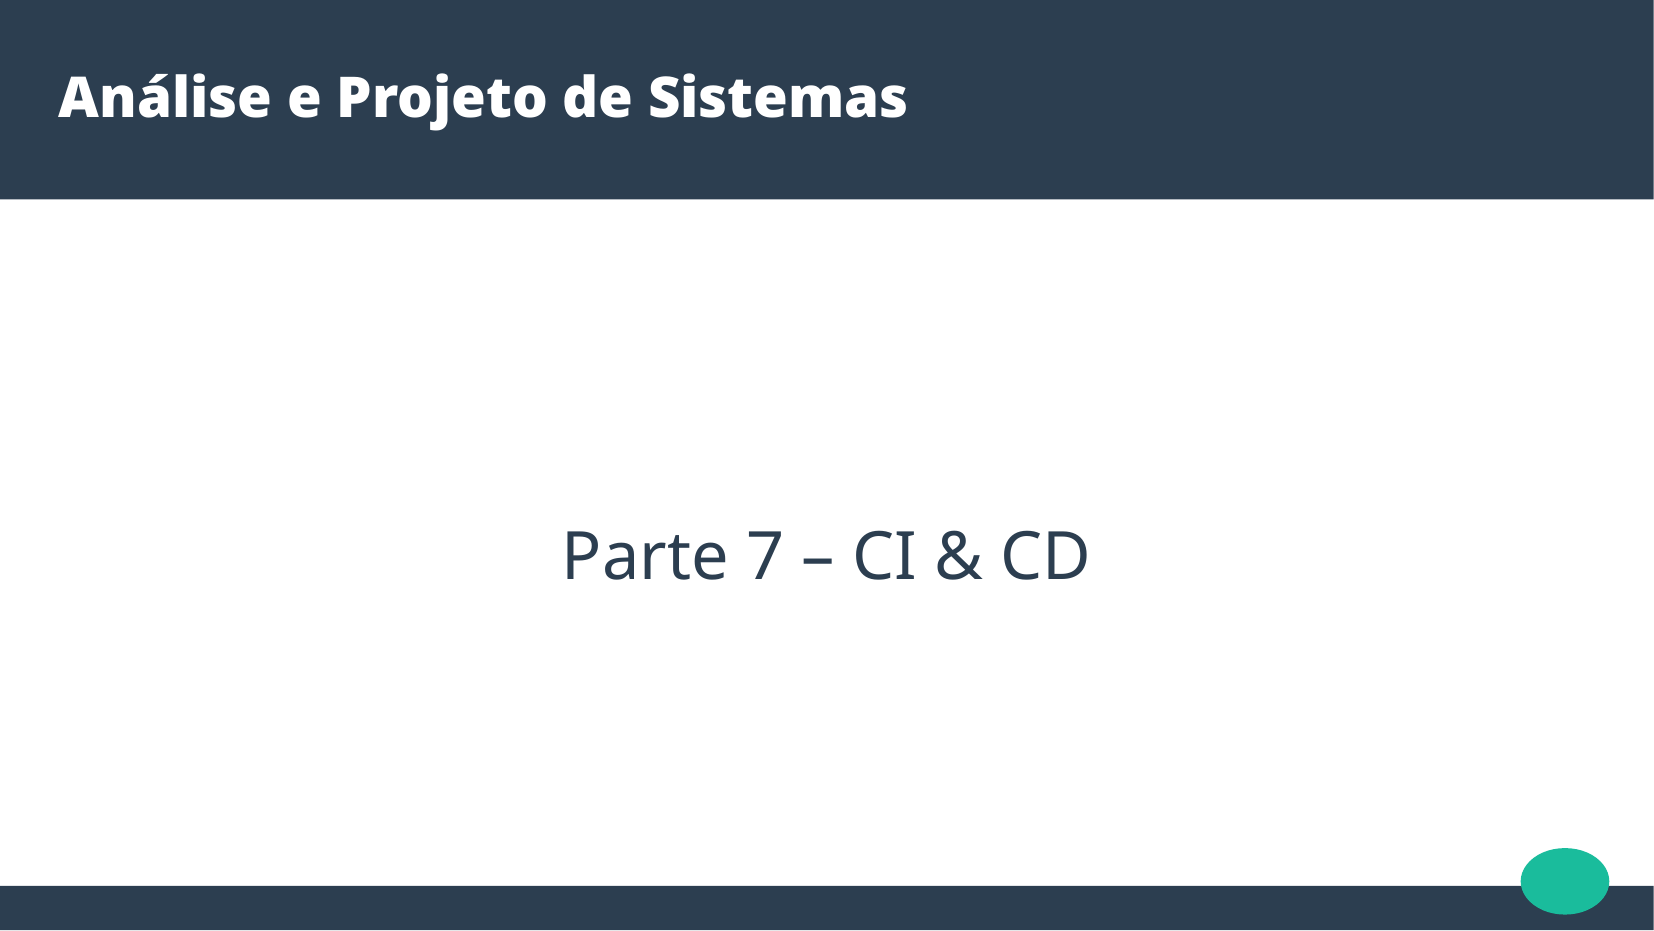

# Análise e Projeto de Sistemas
Parte 7 – CI & CD